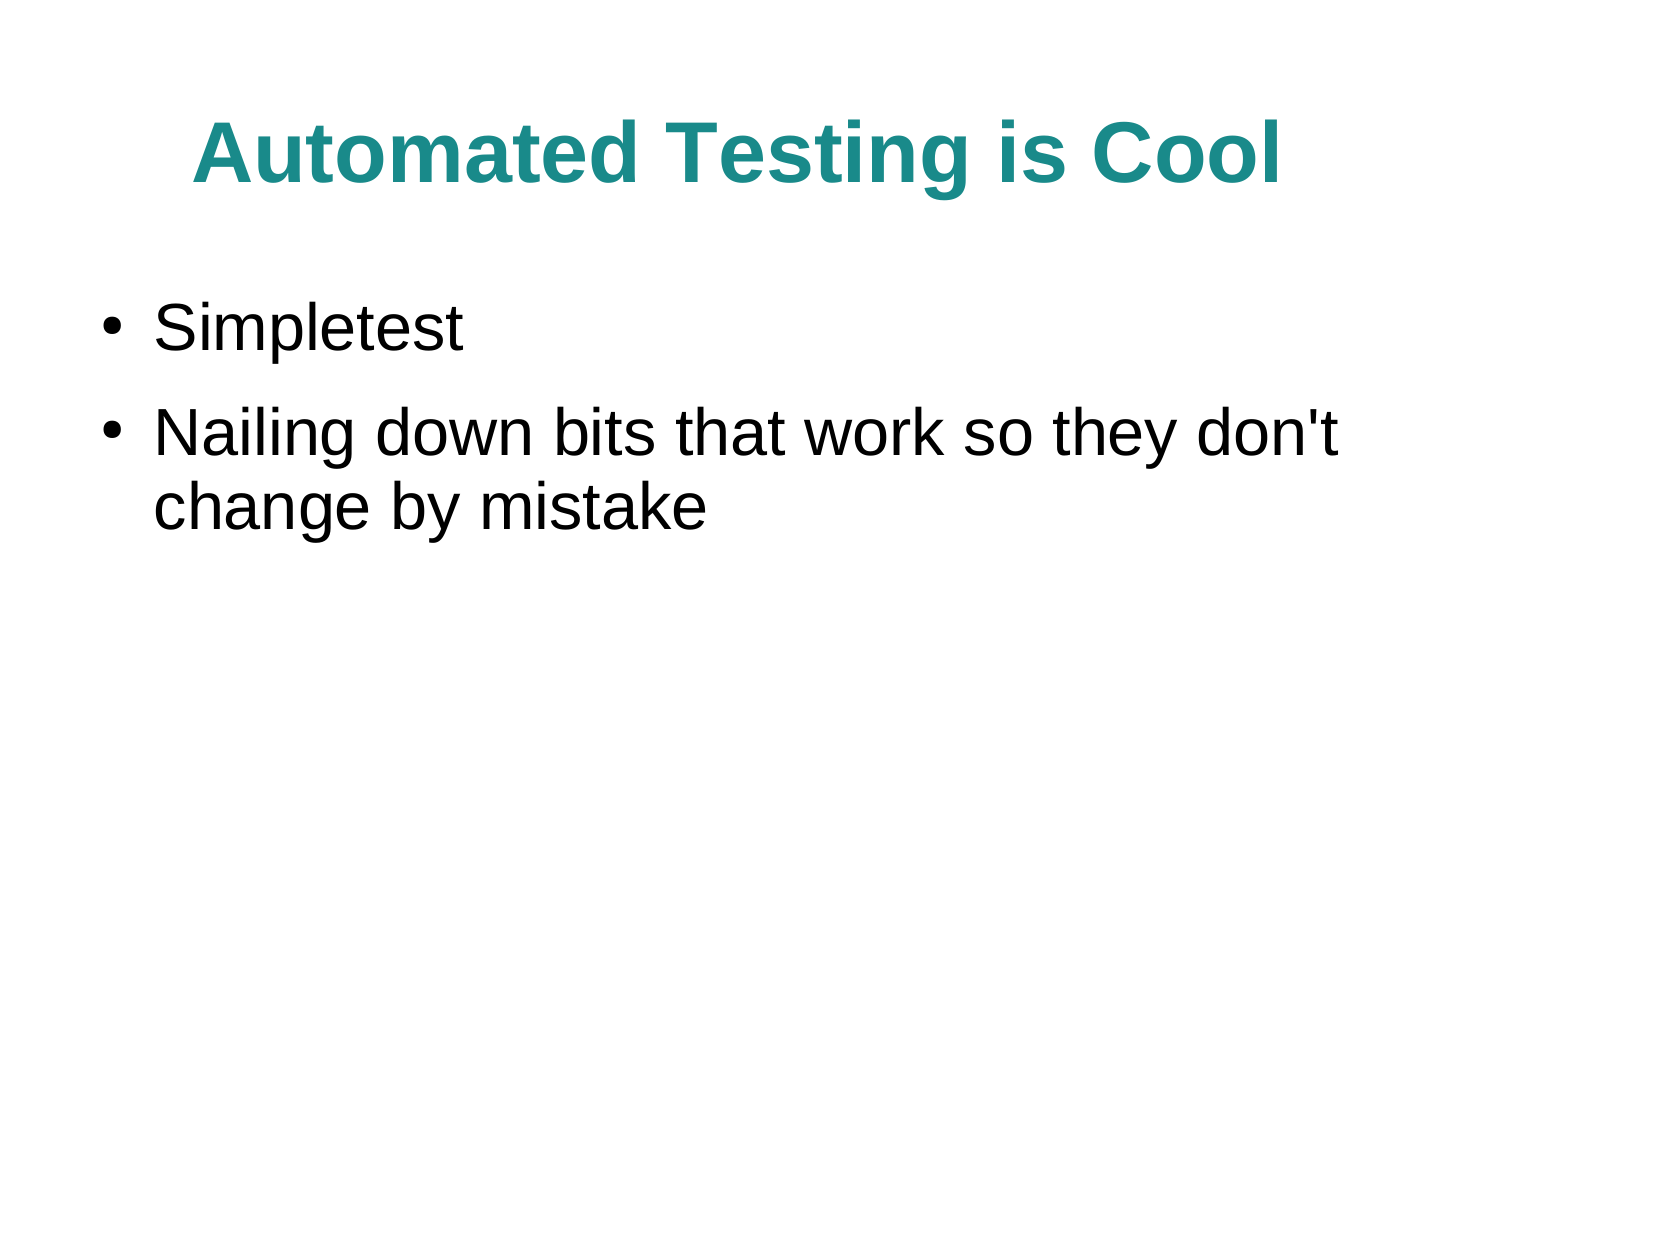

# Automated Testing is Cool
Simpletest
Nailing down bits that work so they don't change by mistake